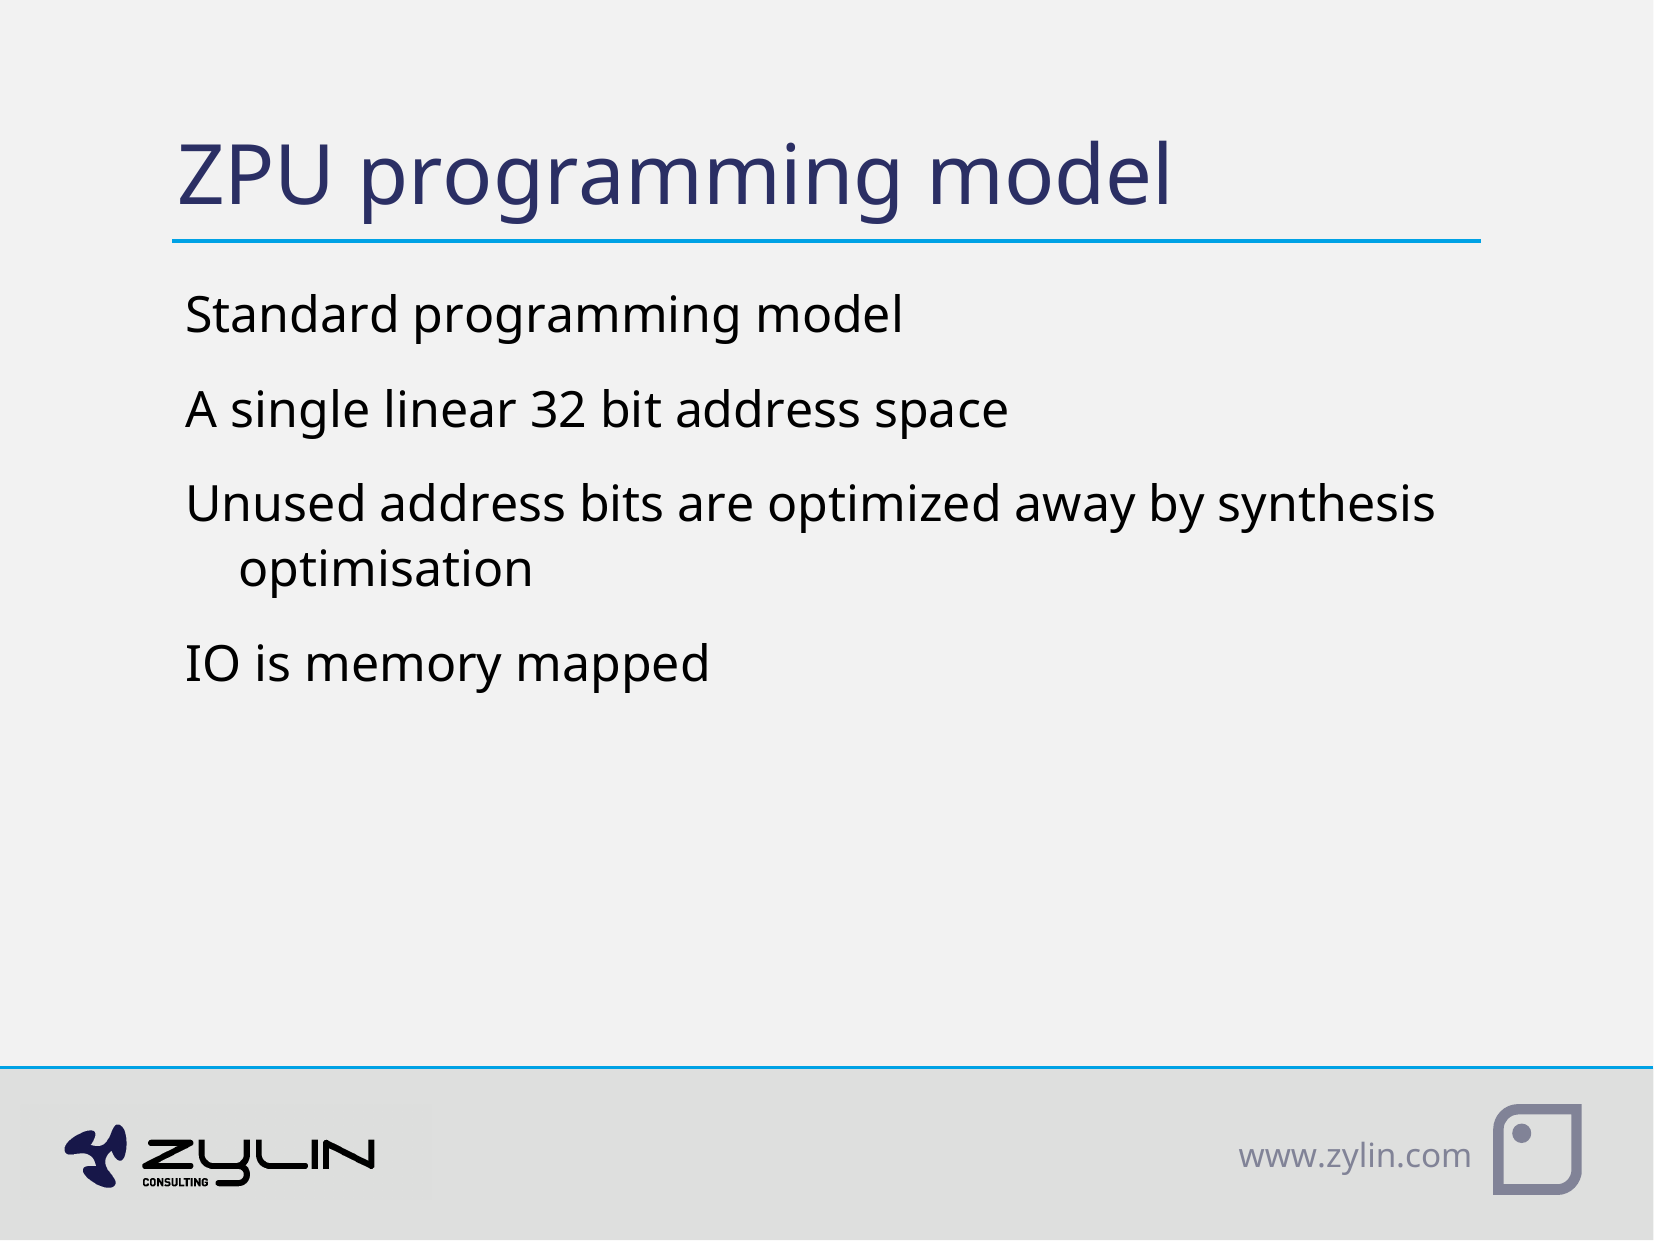

# ZPU programming model
Standard programming model
A single linear 32 bit address space
Unused address bits are optimized away by synthesis optimisation
IO is memory mapped